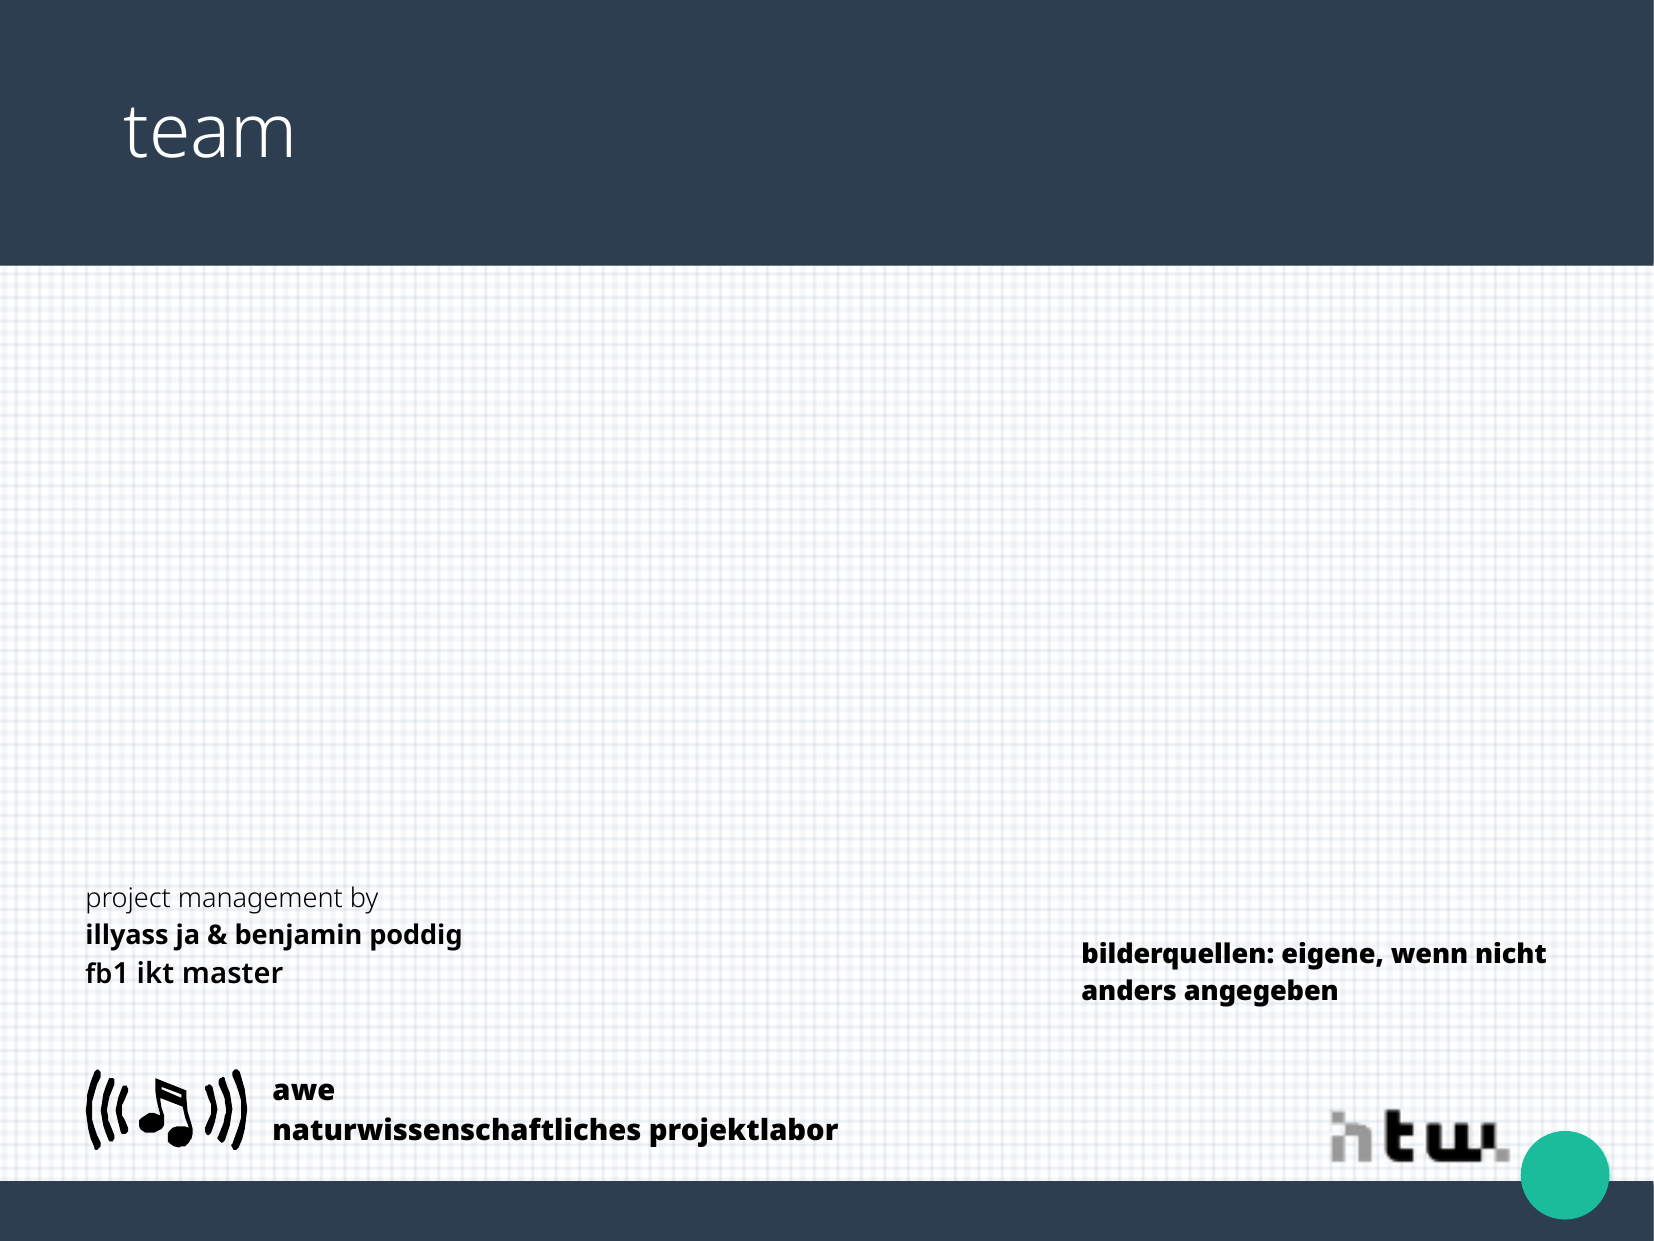

team
project management by
illyass ja & benjamin poddig
fb1 ikt master
bilderquellen: eigene, wenn nicht anders angegeben
# awe naturwissenschaftliches projektlabor